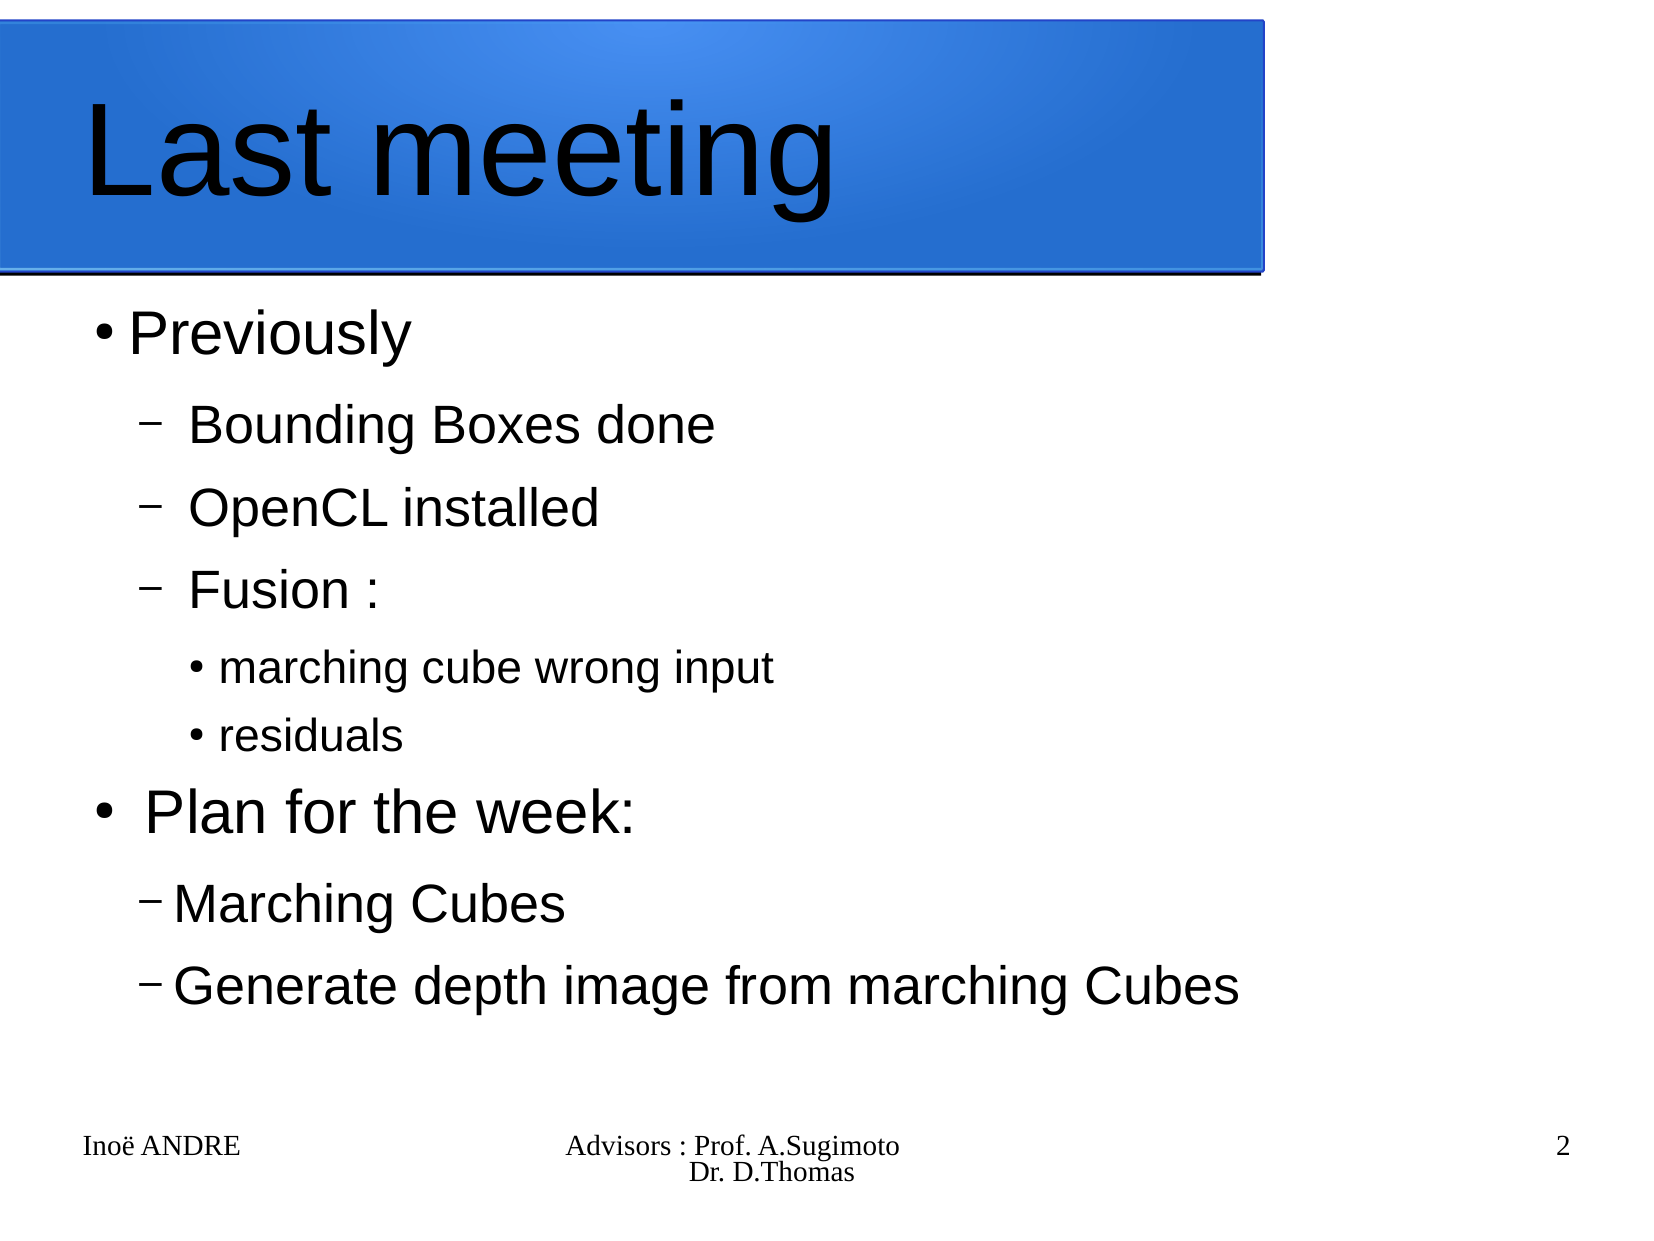

# Last meeting
Previously
 Bounding Boxes done
 OpenCL installed
 Fusion :
marching cube wrong input
residuals
 Plan for the week:
Marching Cubes
Generate depth image from marching Cubes
Inoë ANDRE
Advisors : Prof. A.Sugimoto Dr. D.Thomas
2